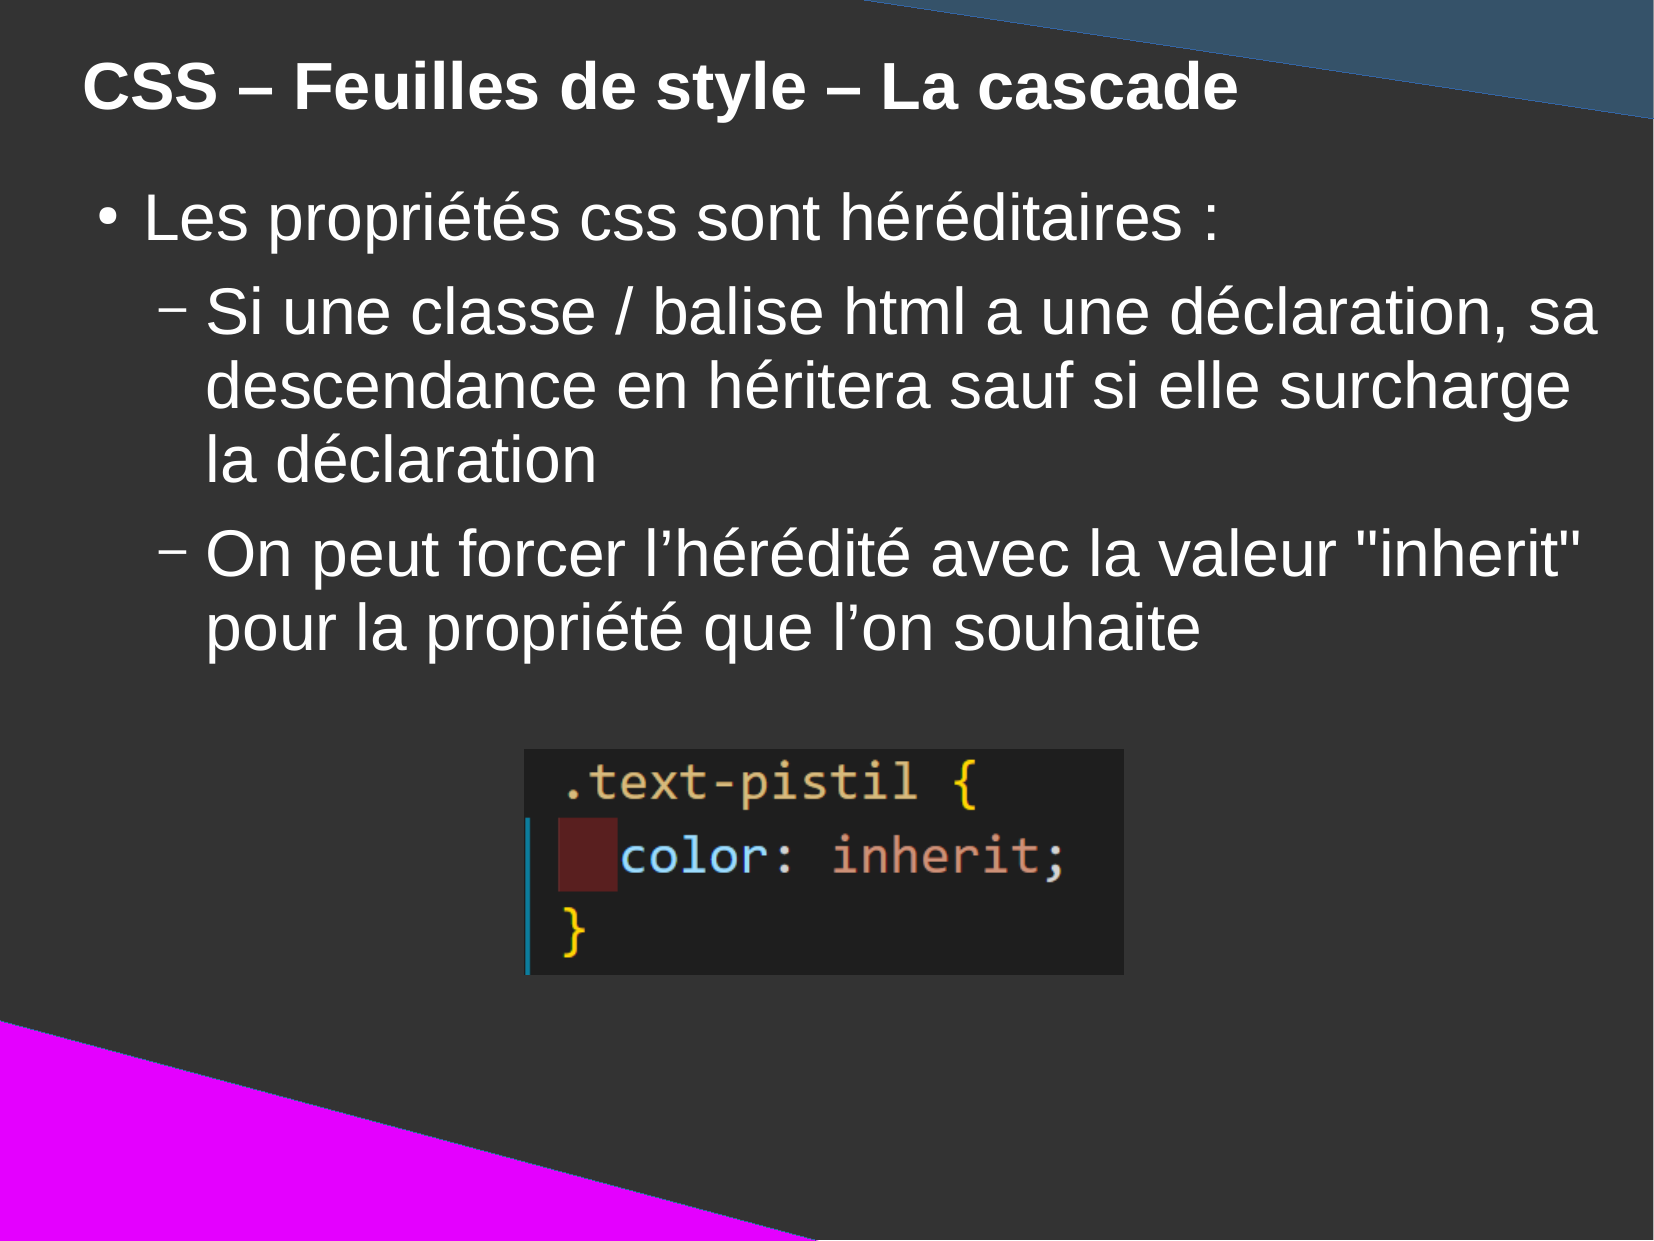

# CSS – Feuilles de style – La cascade
Les propriétés css sont héréditaires :
Si une classe / balise html a une déclaration, sa descendance en héritera sauf si elle surcharge la déclaration
On peut forcer l’hérédité avec la valeur "inherit" pour la propriété que l’on souhaite